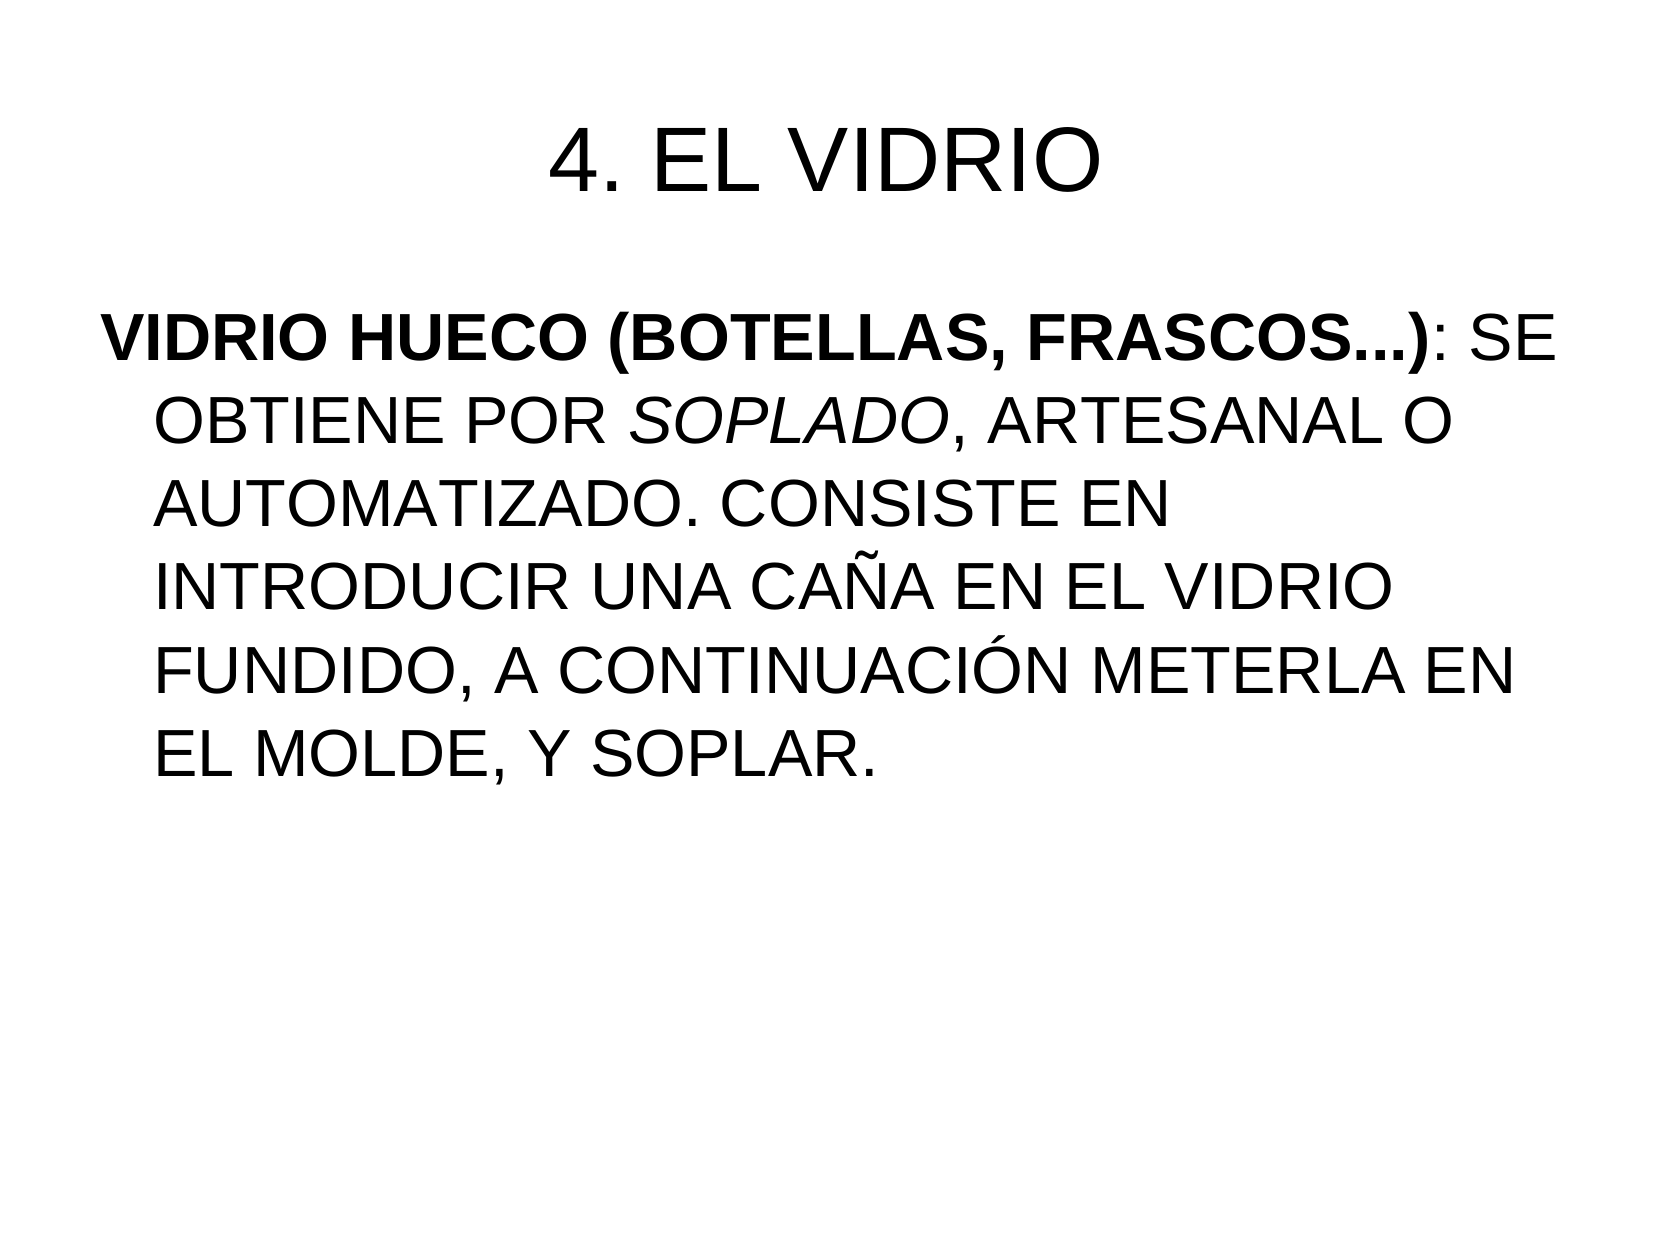

# 4. EL VIDRIO
VIDRIO HUECO (BOTELLAS, FRASCOS...): SE OBTIENE POR SOPLADO, ARTESANAL O AUTOMATIZADO. CONSISTE EN INTRODUCIR UNA CAÑA EN EL VIDRIO FUNDIDO, A CONTINUACIÓN METERLA EN EL MOLDE, Y SOPLAR.